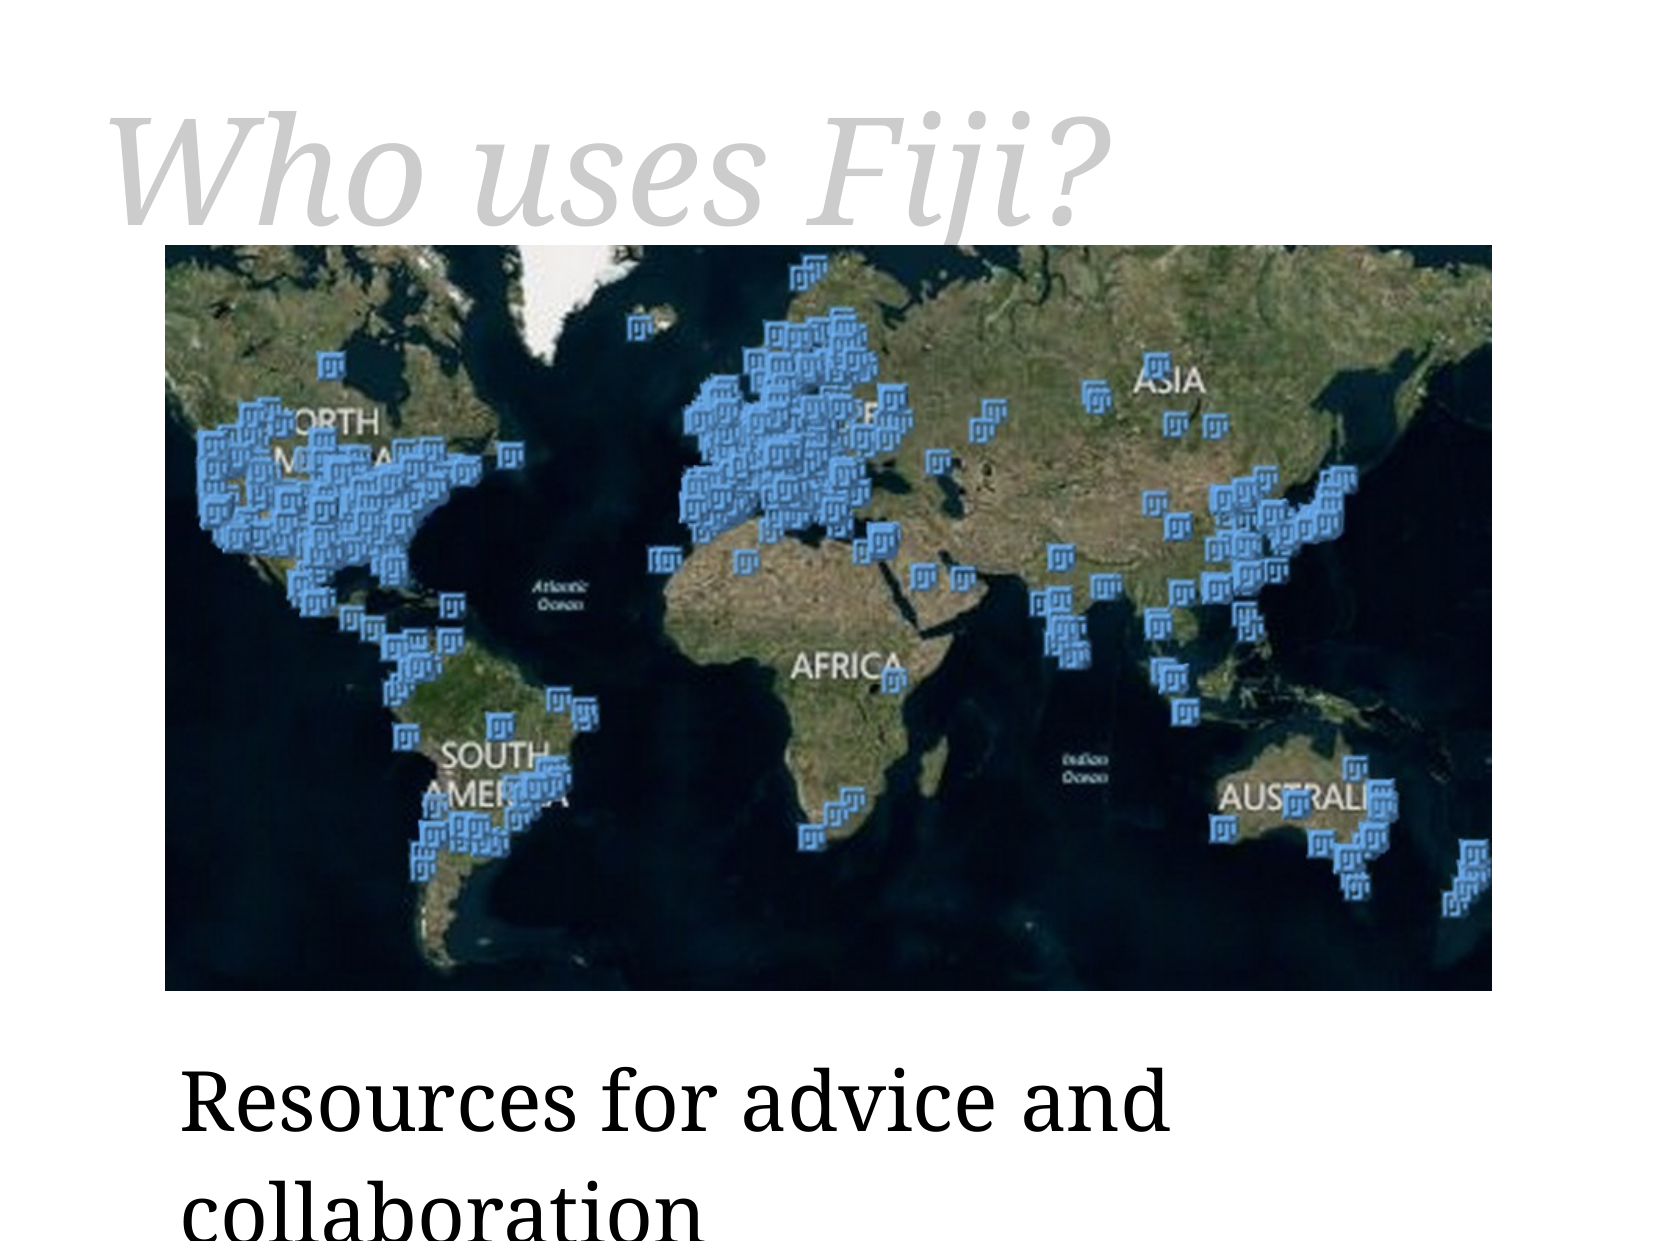

Who uses Fiji?
Resources for advice and collaboration